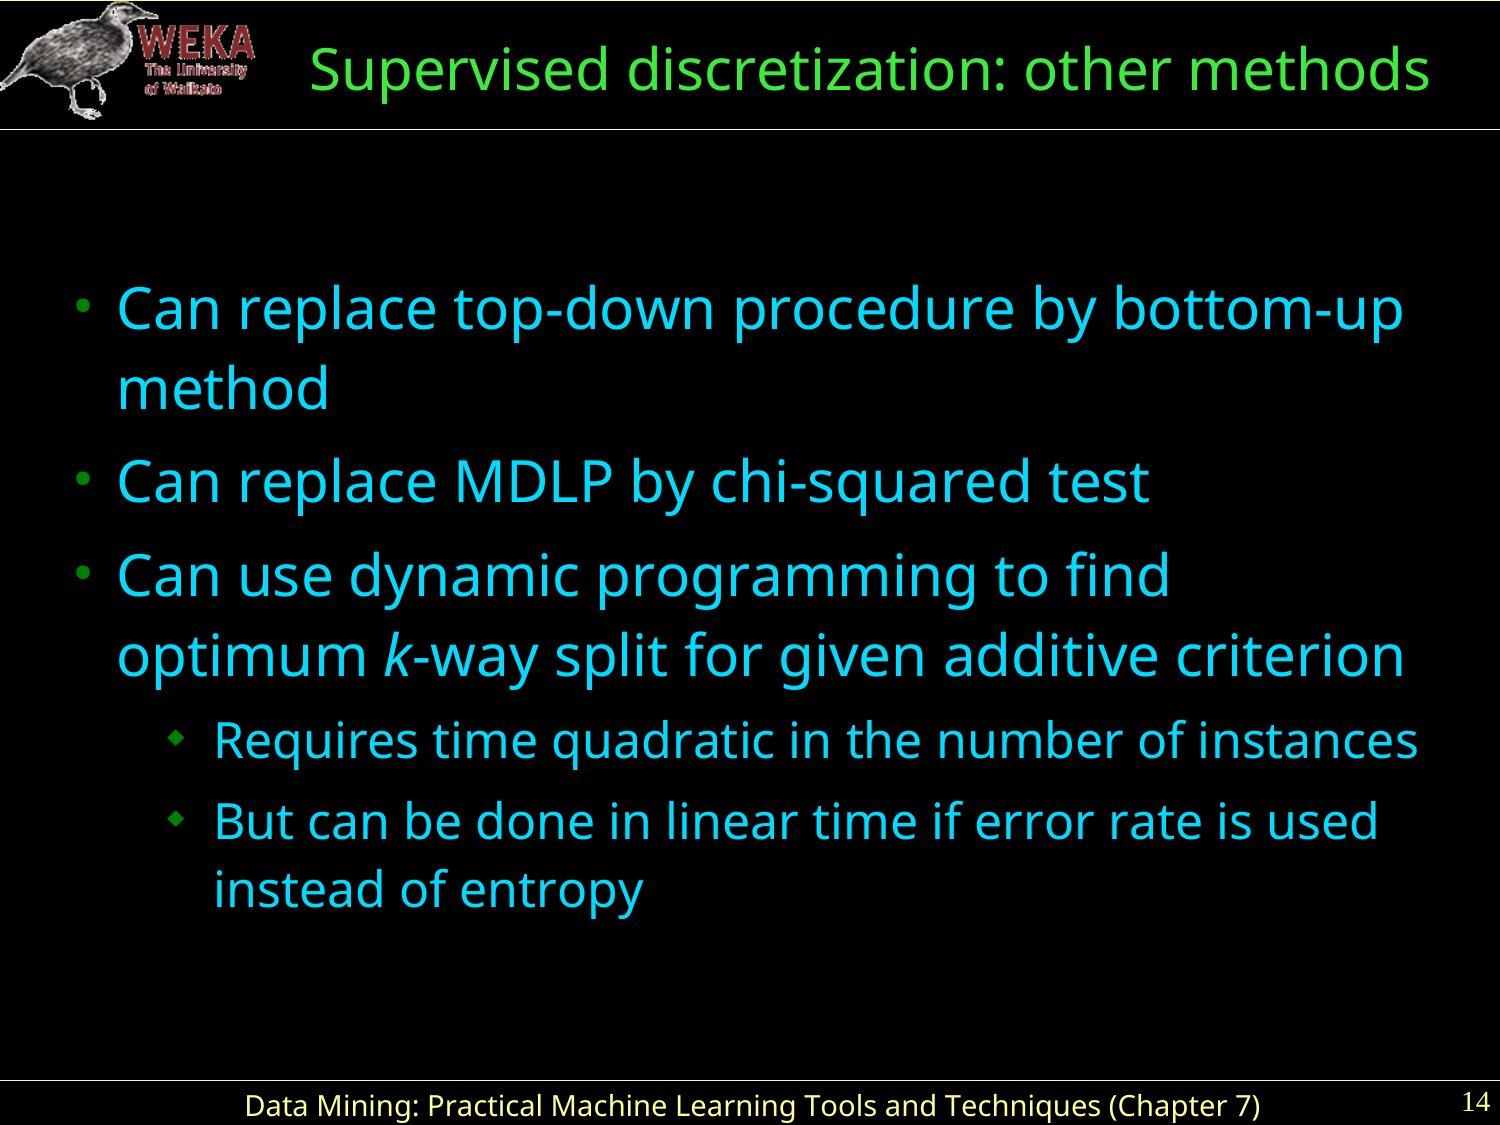

# Supervised discretization: other methods
Can replace top-down procedure by bottom-up method
Can replace MDLP by chi-squared test
Can use dynamic programming to find optimum k-way split for given additive criterion
Requires time quadratic in the number of instances
But can be done in linear time if error rate is used instead of entropy
Data Mining: Practical Machine Learning Tools and Techniques (Chapter 7)
14